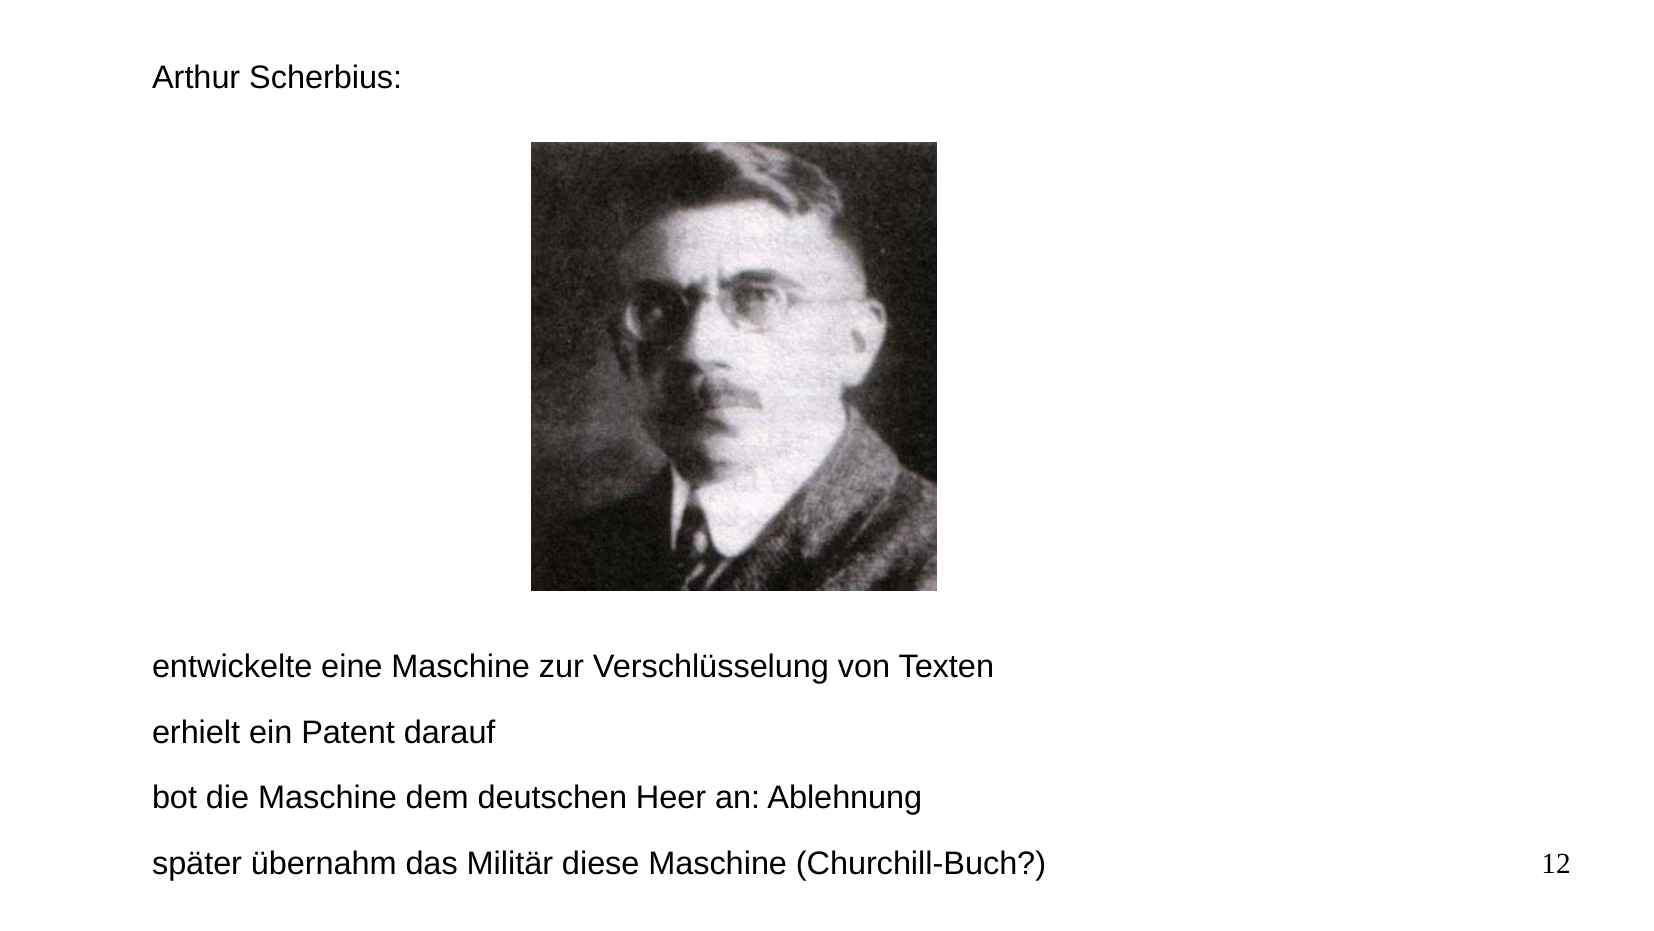

# Arthur Scherbius:
entwickelte eine Maschine zur Verschlüsselung von Texten
erhielt ein Patent darauf
bot die Maschine dem deutschen Heer an: Ablehnung
später übernahm das Militär diese Maschine (Churchill-Buch?)
12